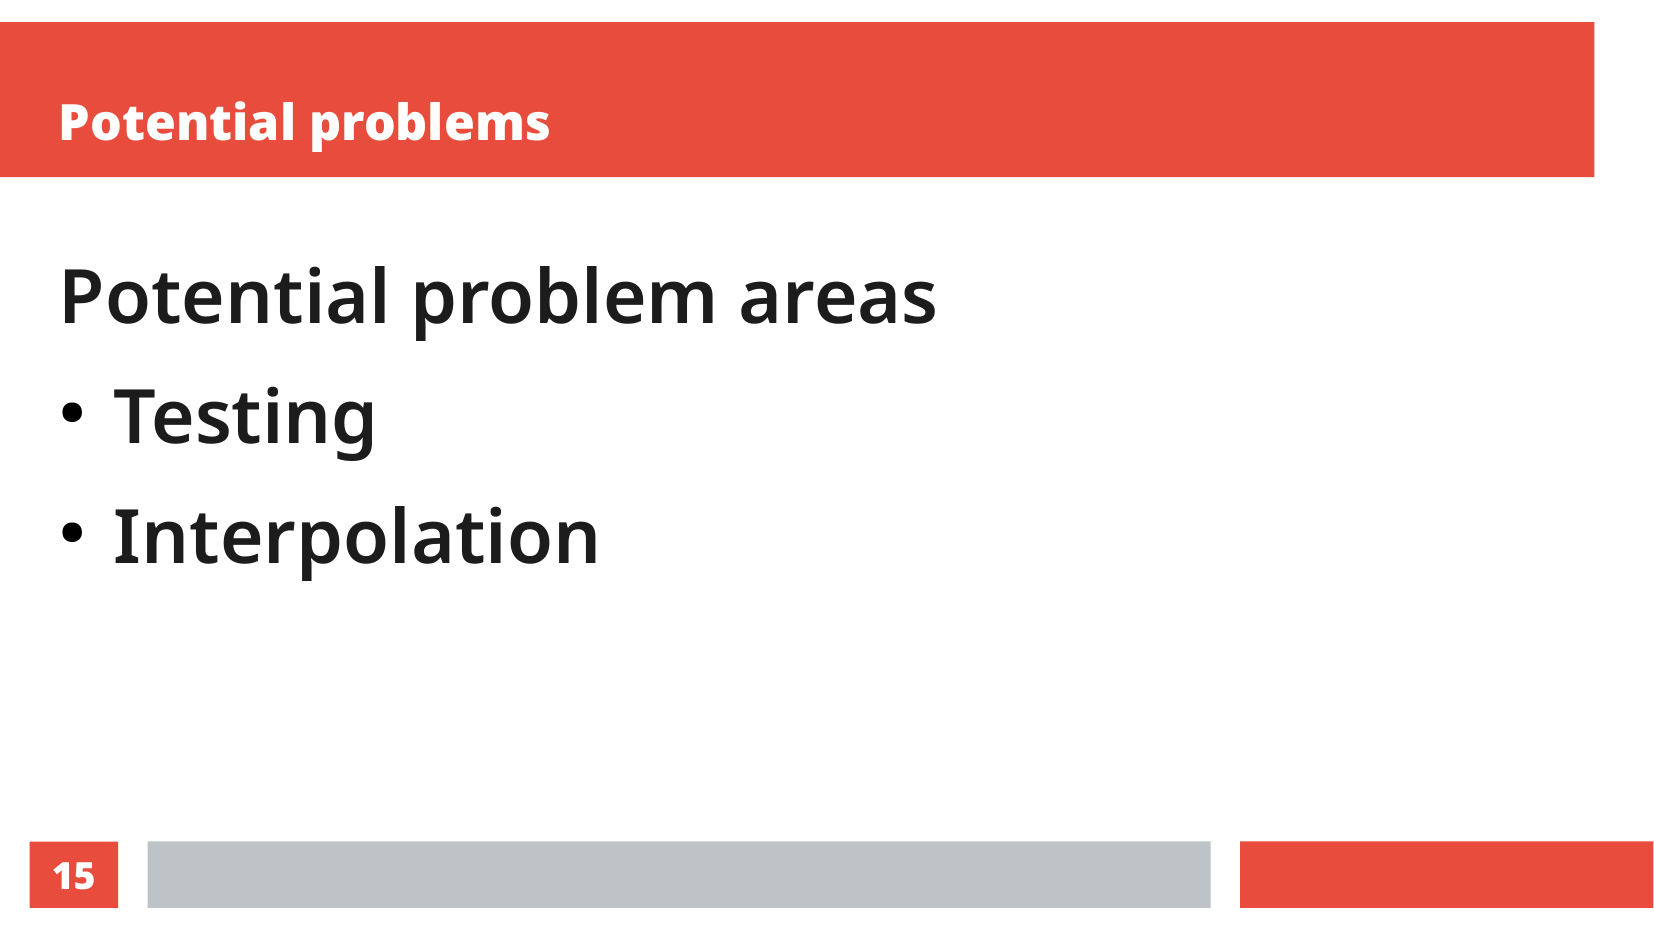

# Potential problems
Potential problem areas
 Testing
 Interpolation
15